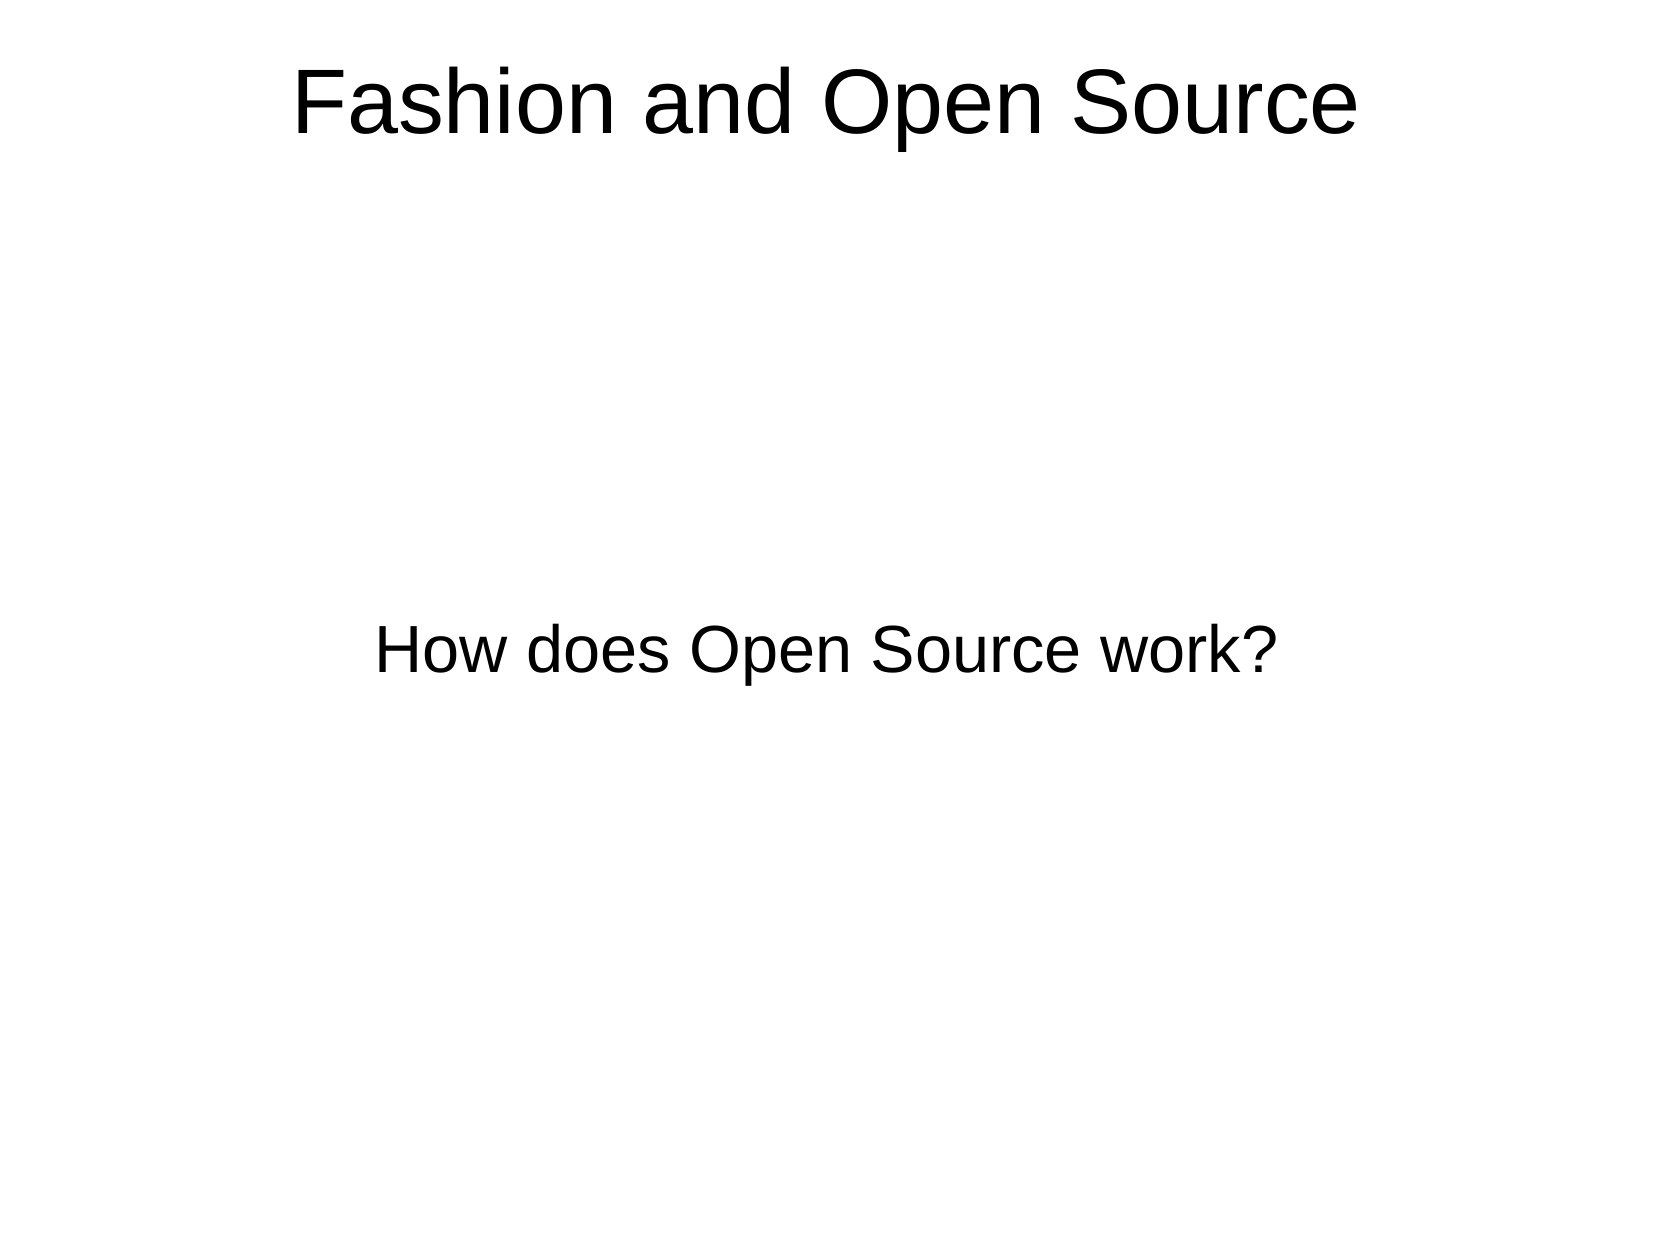

# Fashion and Open Source
How does Open Source work?